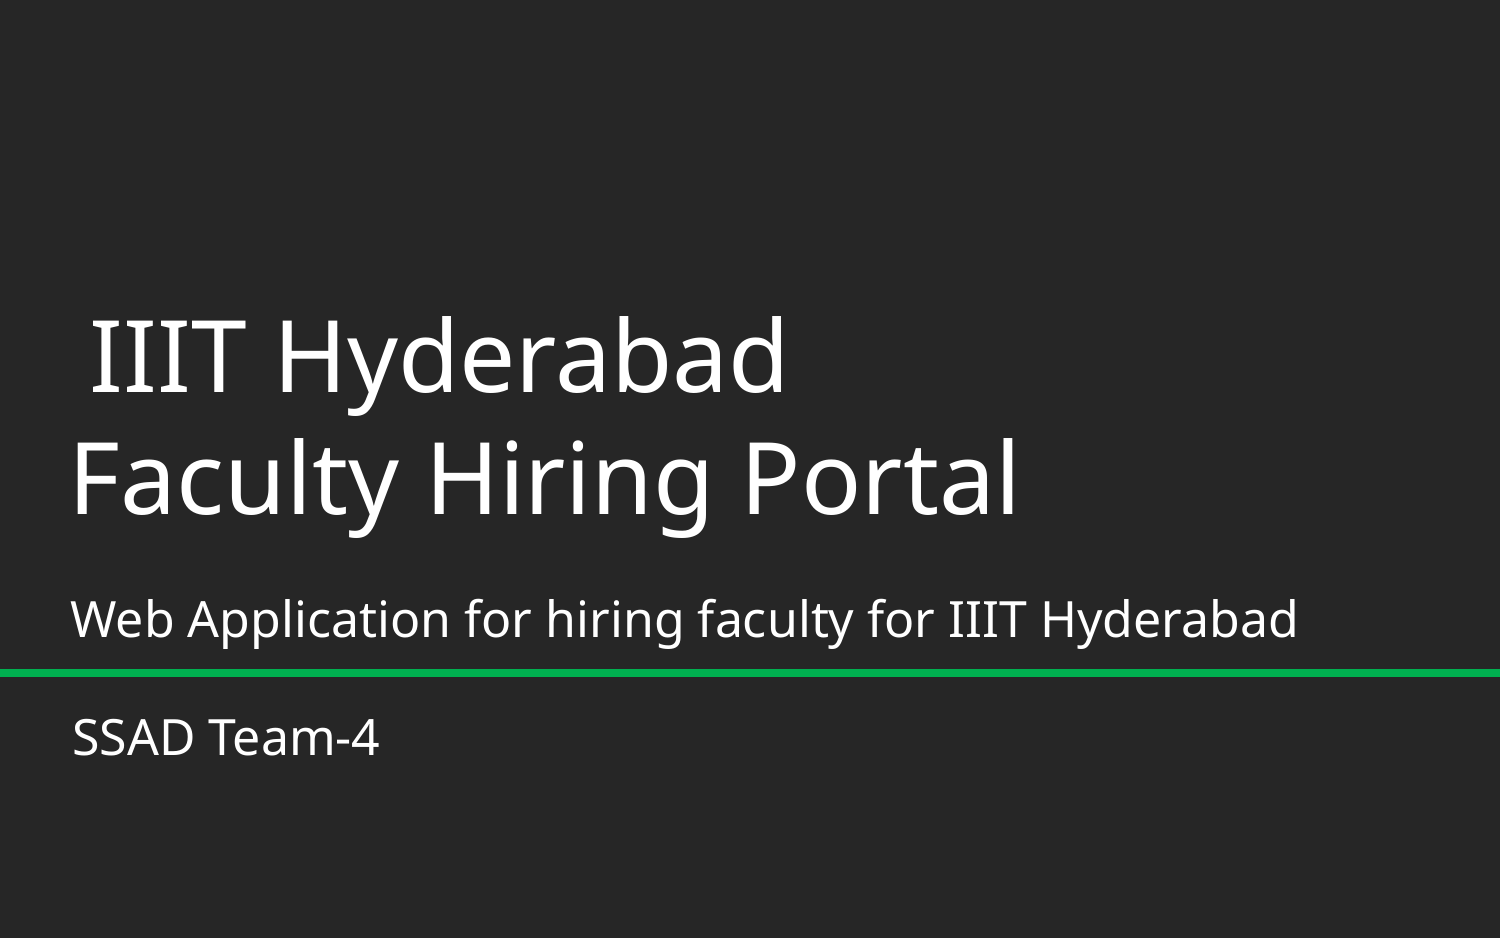

IIIT Hyderabad
Faculty Hiring Portal
Web Application for hiring faculty for IIIT Hyderabad
 SSAD Team-4